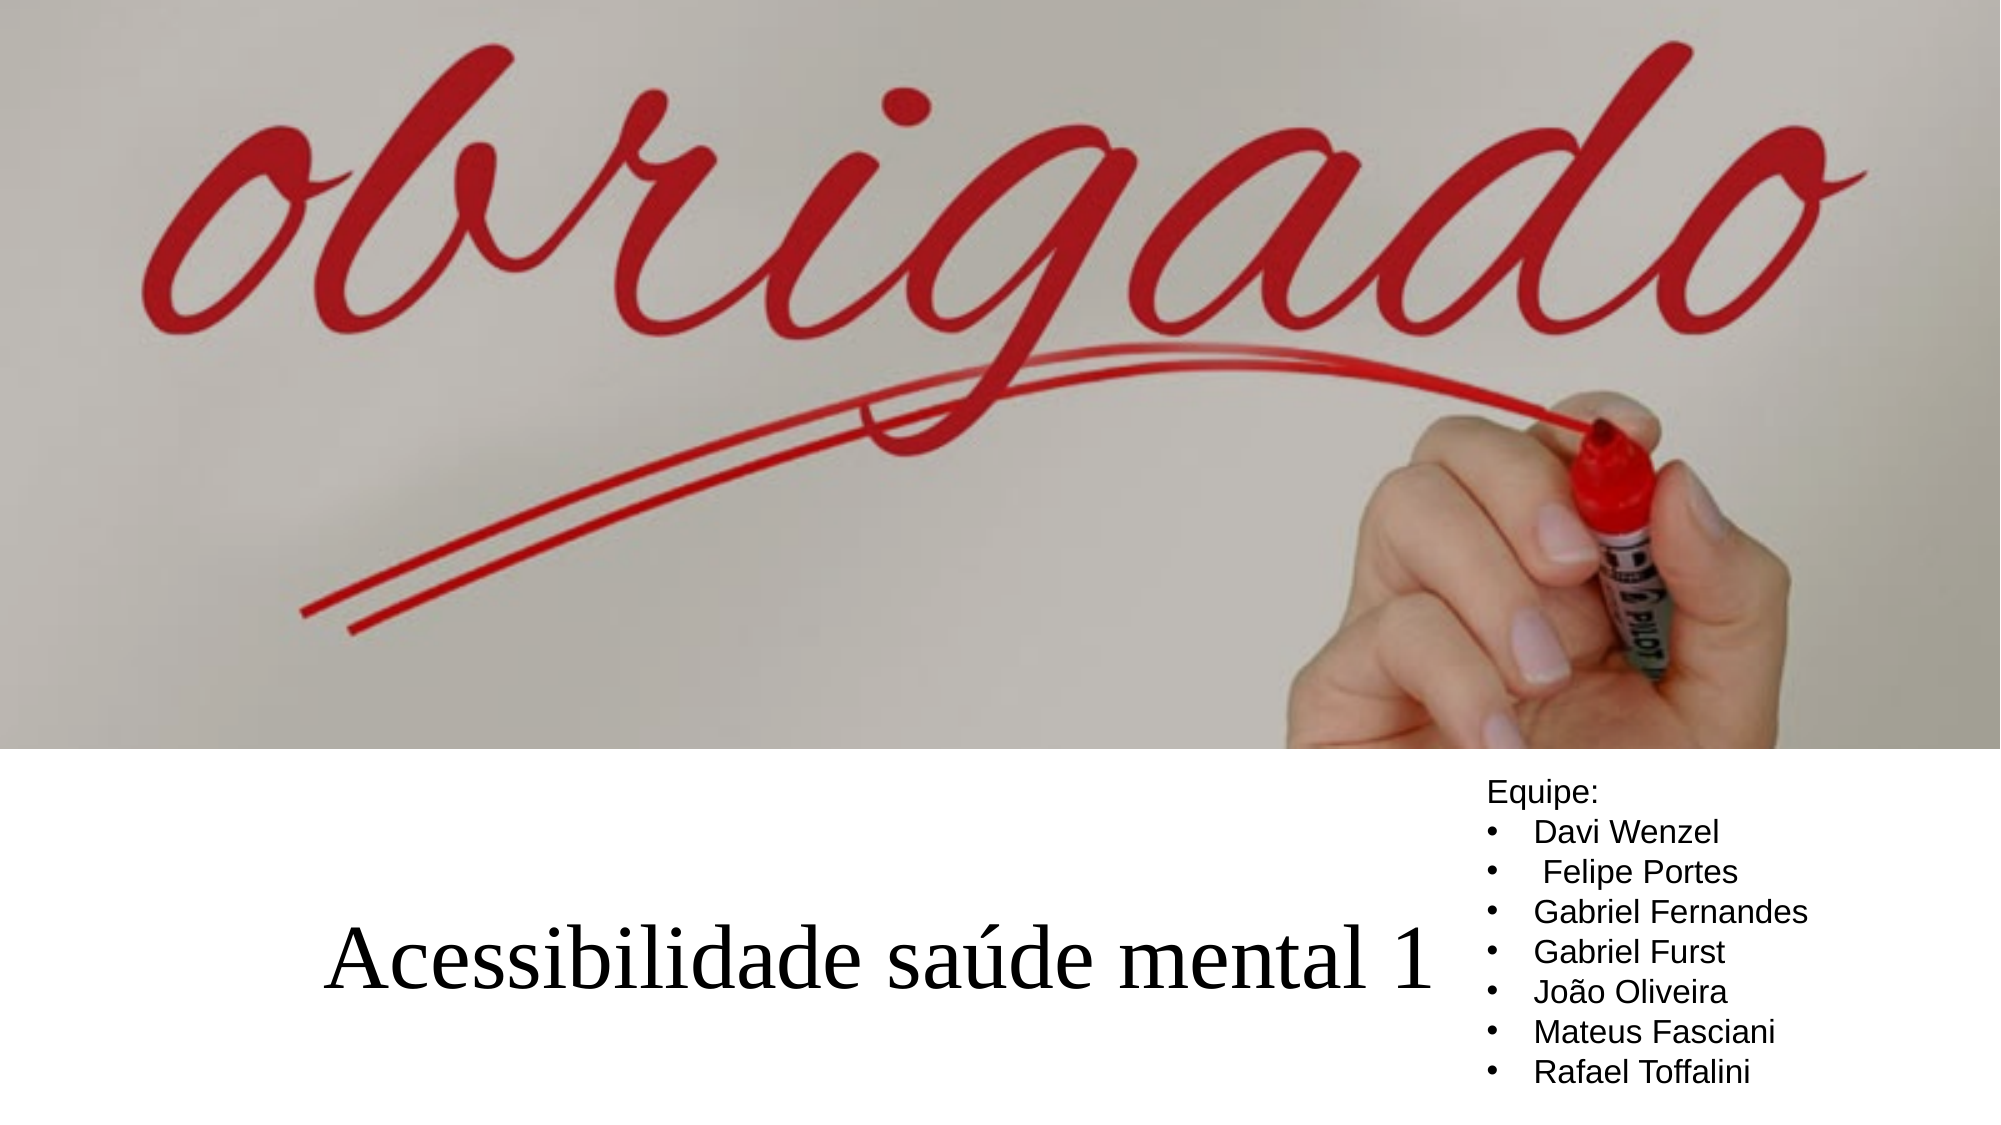

Equipe:
Davi Wenzel
 Felipe Portes
Gabriel Fernandes
Gabriel Furst
João Oliveira
Mateus Fasciani
Rafael Toffalini
Acessibilidade saúde mental 1